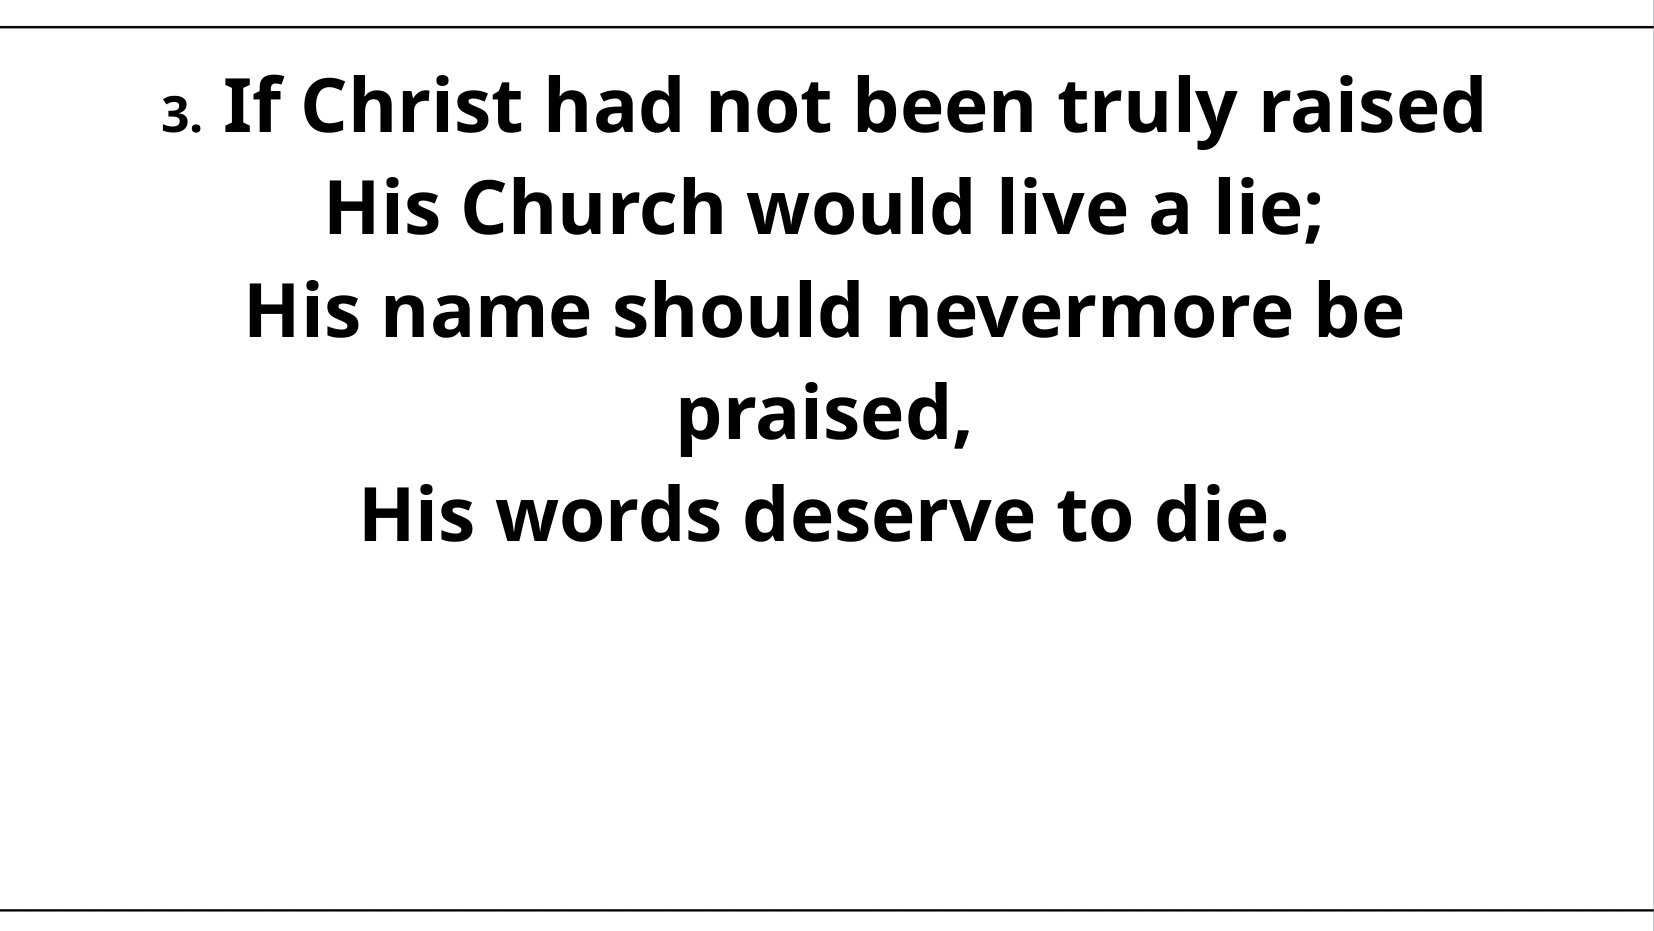

3. If Christ had not been truly raised
His Church would live a lie;
His name should nevermore be praised,
His words deserve to die.